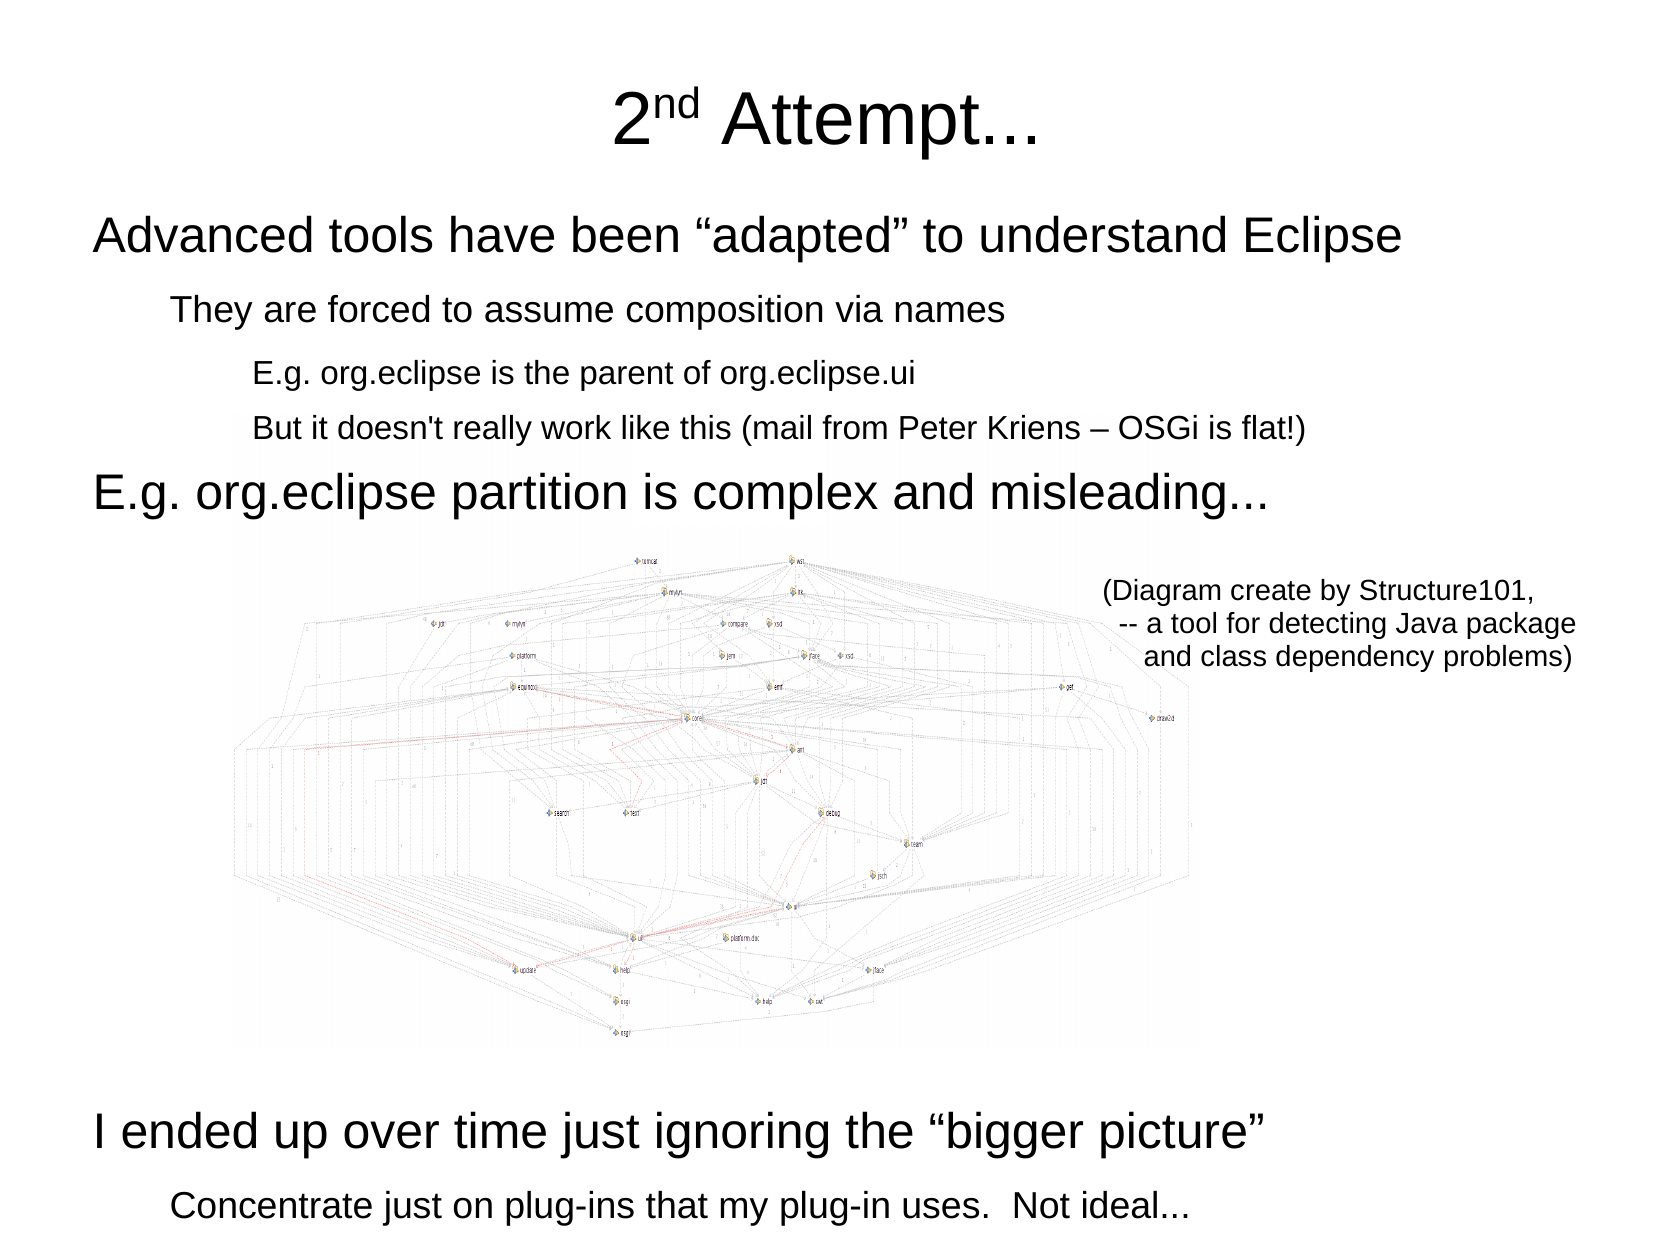

# 2nd Attempt...
Advanced tools have been “adapted” to understand Eclipse
They are forced to assume composition via names
E.g. org.eclipse is the parent of org.eclipse.ui
But it doesn't really work like this (mail from Peter Kriens – OSGi is flat!)
E.g. org.eclipse partition is complex and misleading...
I ended up over time just ignoring the “bigger picture”
Concentrate just on plug-ins that my plug-in uses. Not ideal...
(Diagram create by Structure101,
 -- a tool for detecting Java package
 and class dependency problems)